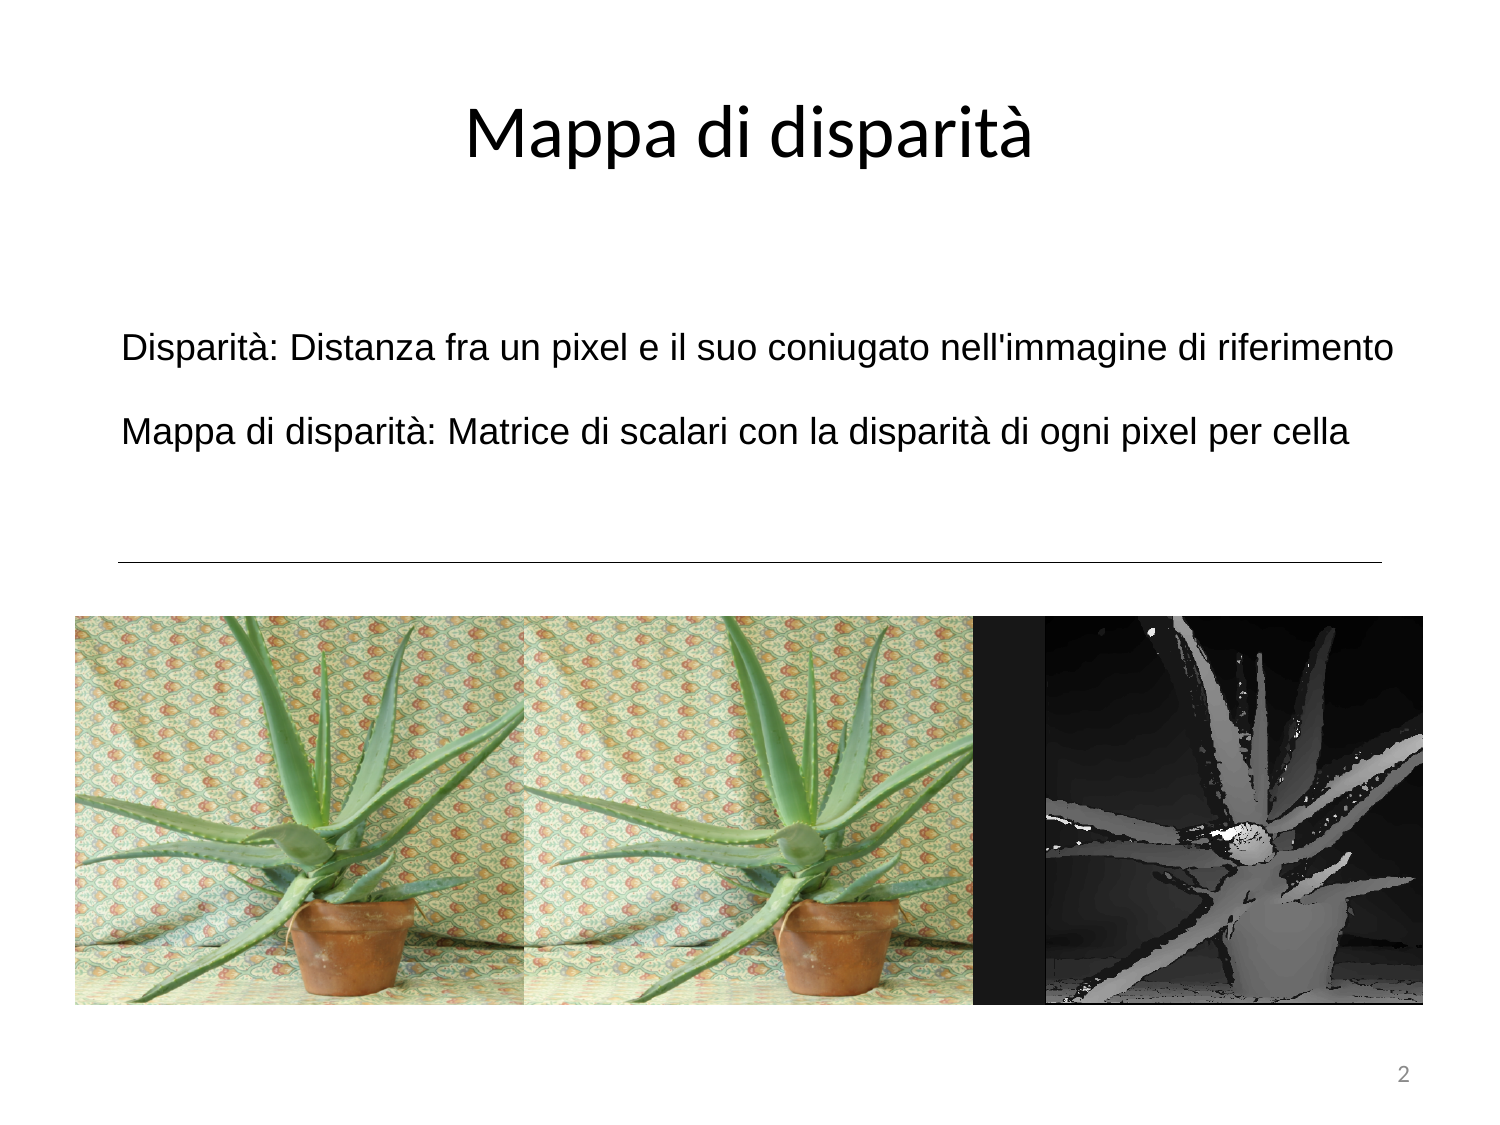

# Mappa di disparità
Disparità: Distanza fra un pixel e il suo coniugato nell'immagine di riferimento
Mappa di disparità: Matrice di scalari con la disparità di ogni pixel per cella
2